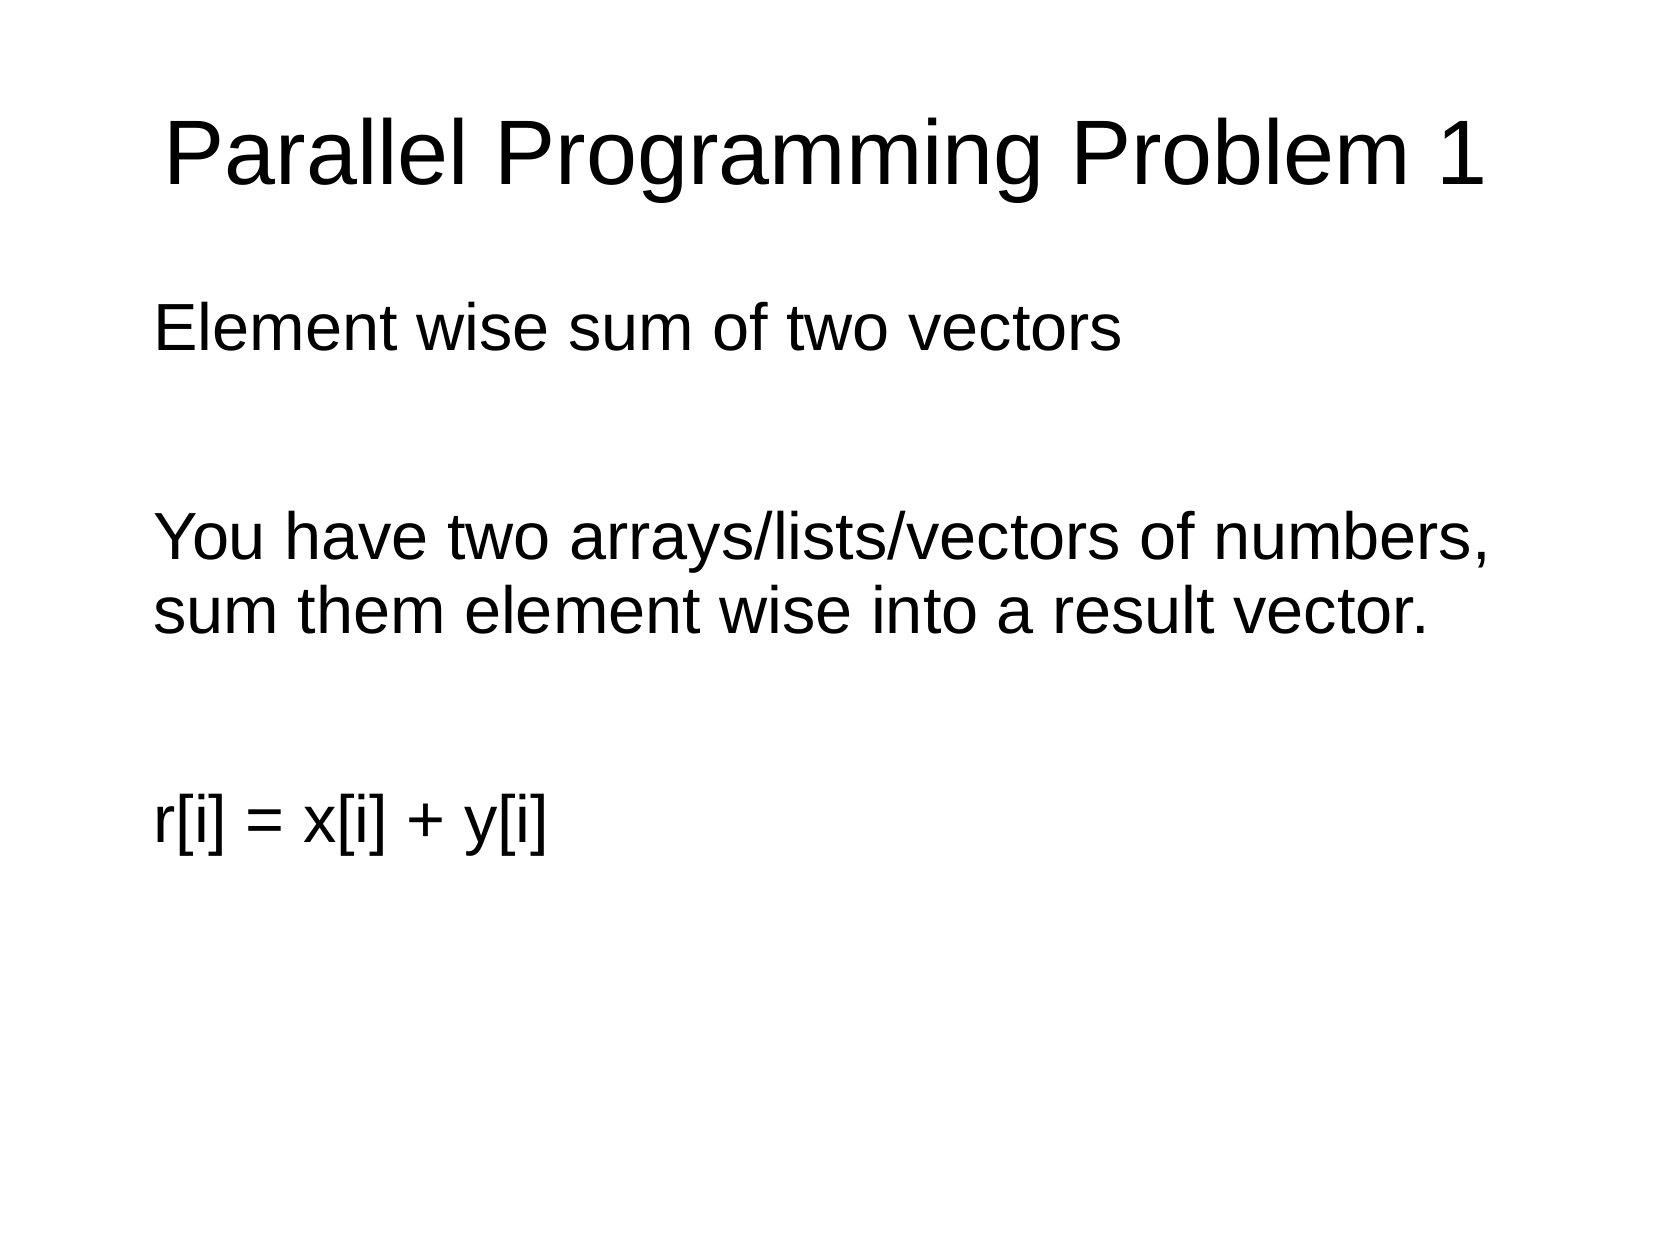

# Parallel Programming Problem 1
Element wise sum of two vectors
You have two arrays/lists/vectors of numbers, sum them element wise into a result vector.
r[i] = x[i] + y[i]